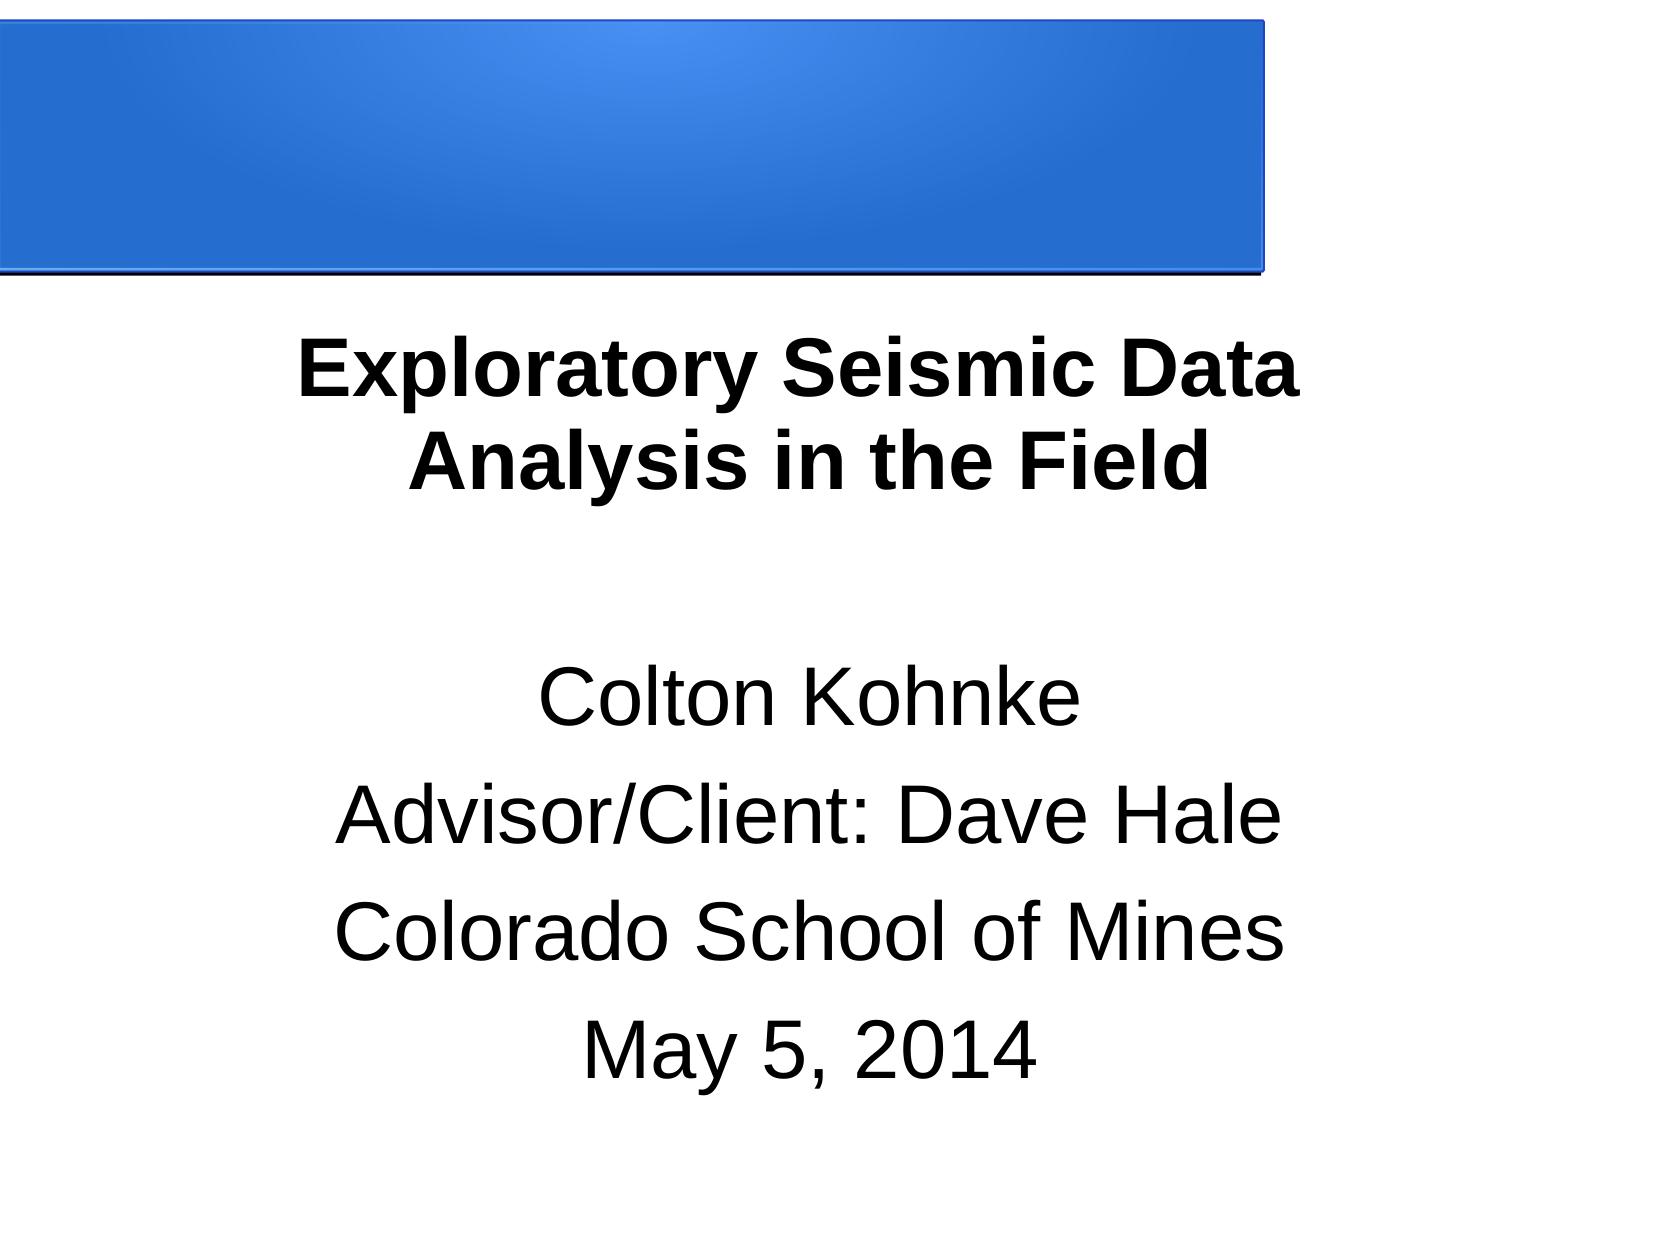

#
Exploratory Seismic Data
Analysis in the Field
Colton Kohnke
Advisor/Client: Dave Hale
Colorado School of Mines
May 5, 2014